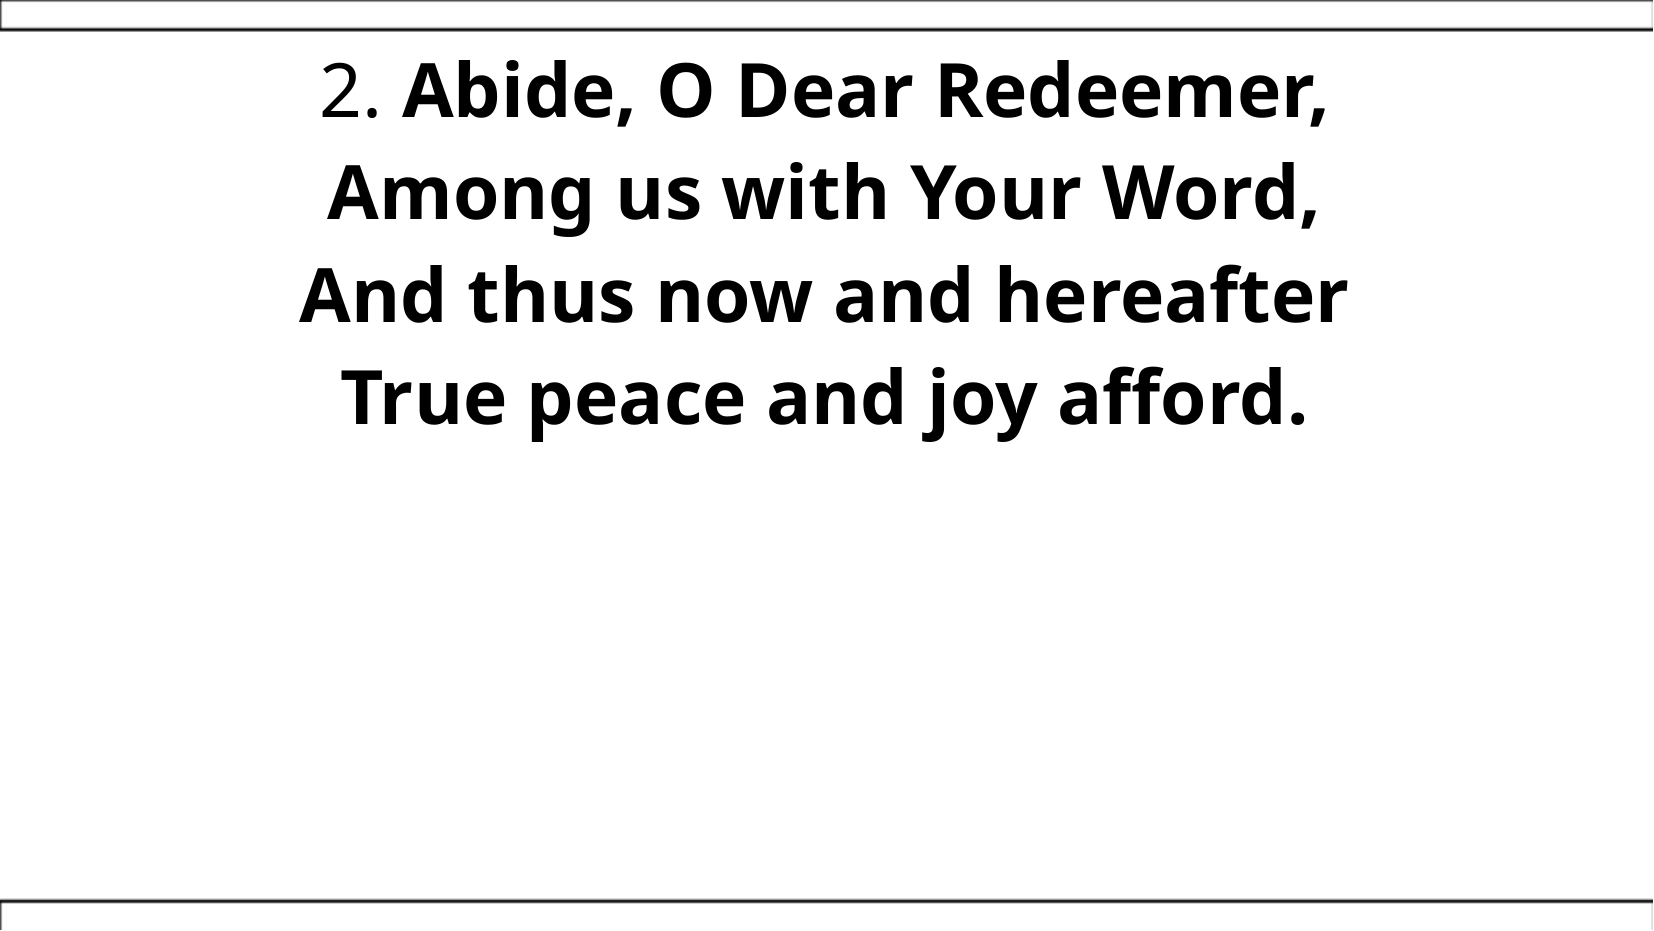

2. Abide, O Dear Redeemer,
Among us with Your Word,
And thus now and hereafter
True peace and joy afford.